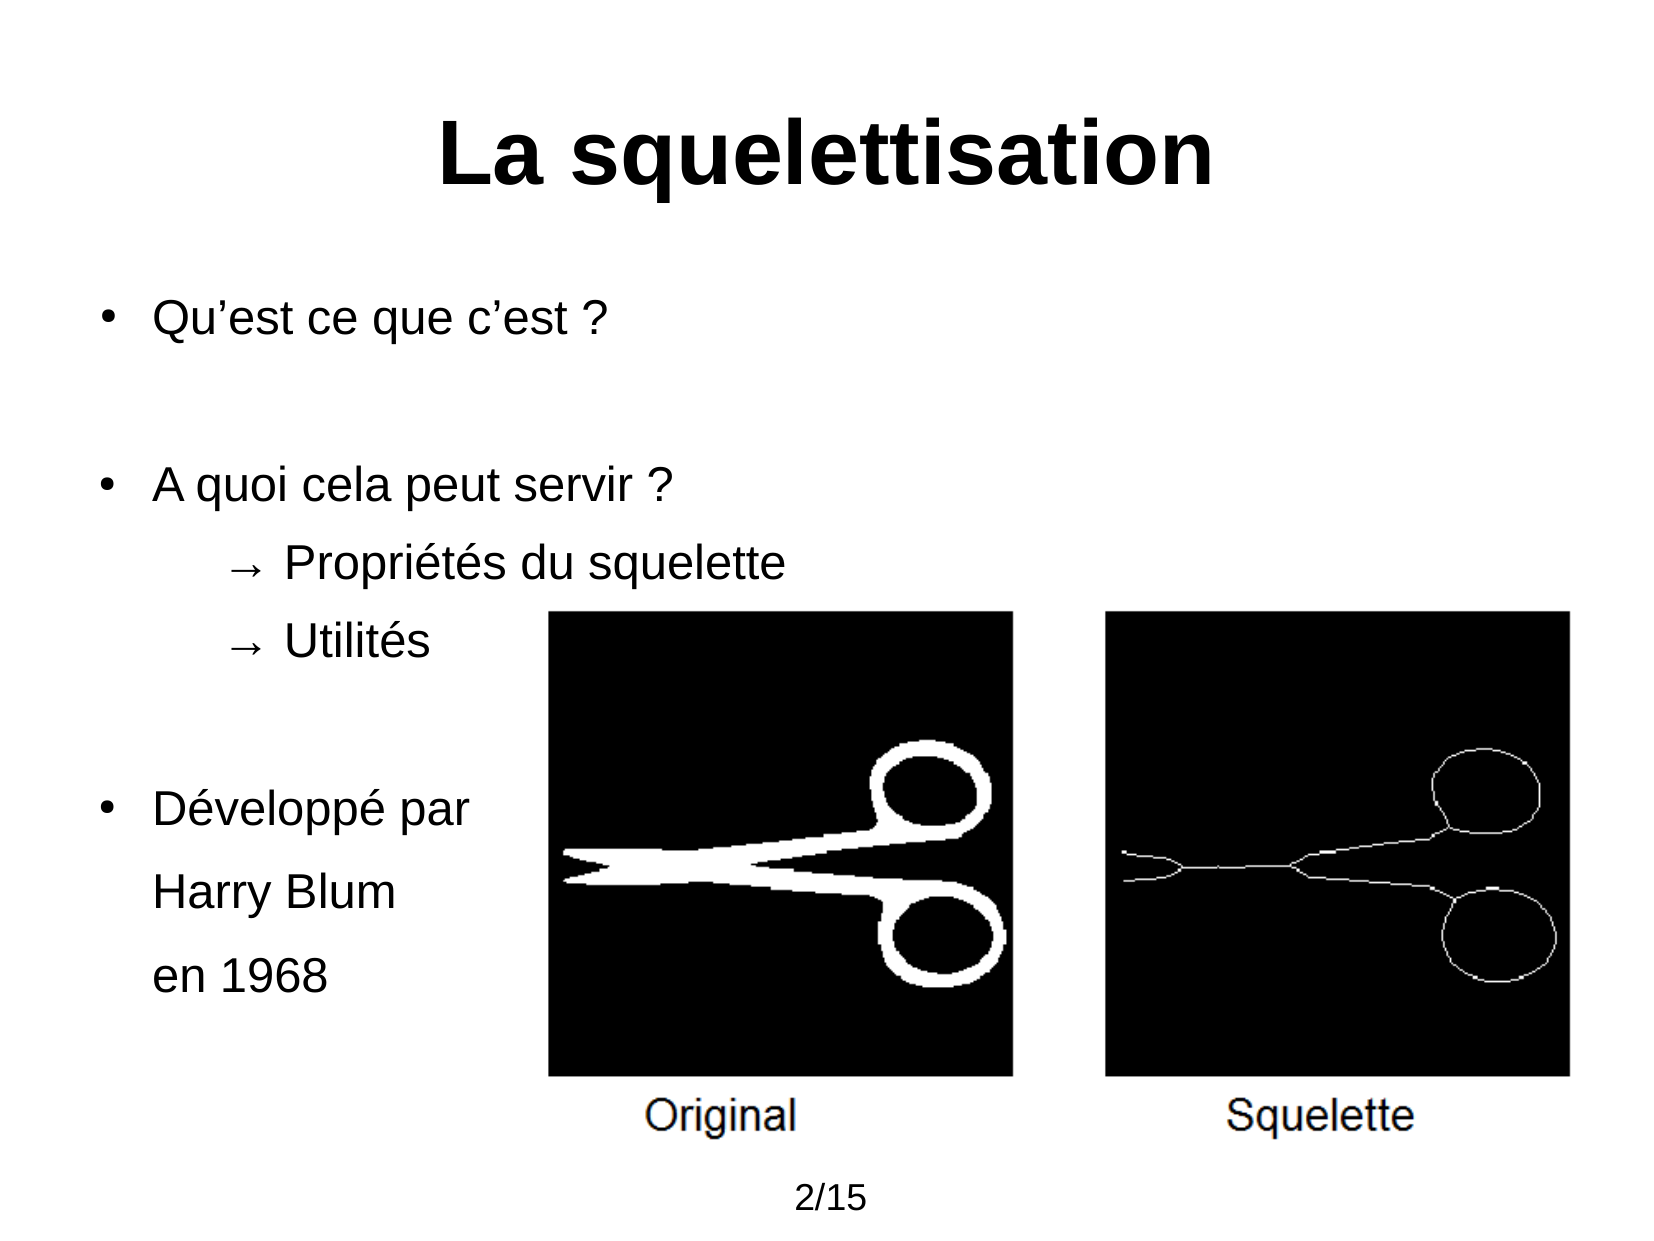

# La squelettisation
Qu’est ce que c’est ?
A quoi cela peut servir ?
→ Propriétés du squelette
→ Utilités
Développé par
Harry Blum
en 1968
2/15